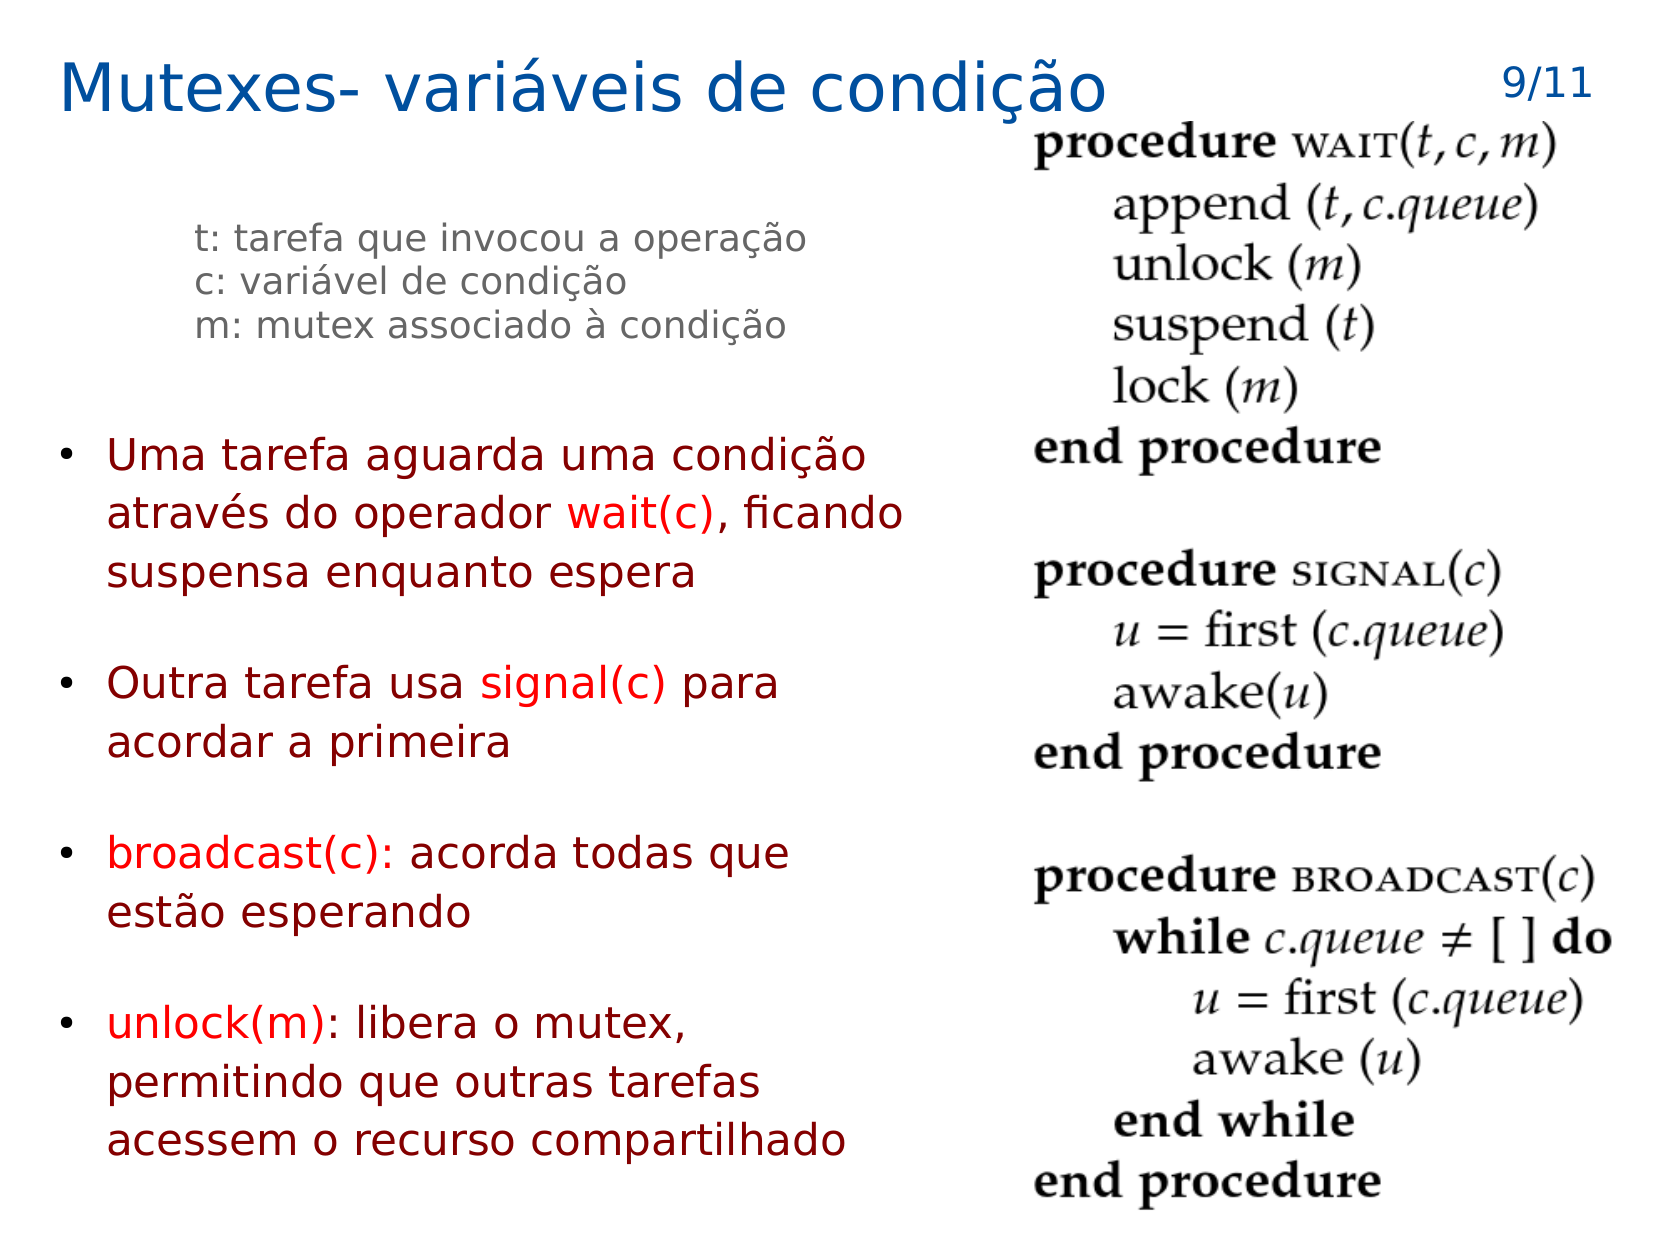

# Mutexes- variáveis de condição
9
t: tarefa que invocou a operação
c: variável de condição
m: mutex associado à condição
Uma tarefa aguarda uma condição através do operador wait(c), ficando suspensa enquanto espera
Outra tarefa usa signal(c) para acordar a primeira
broadcast(c): acorda todas que estão esperando
unlock(m): libera o mutex, permitindo que outras tarefas acessem o recurso compartilhado